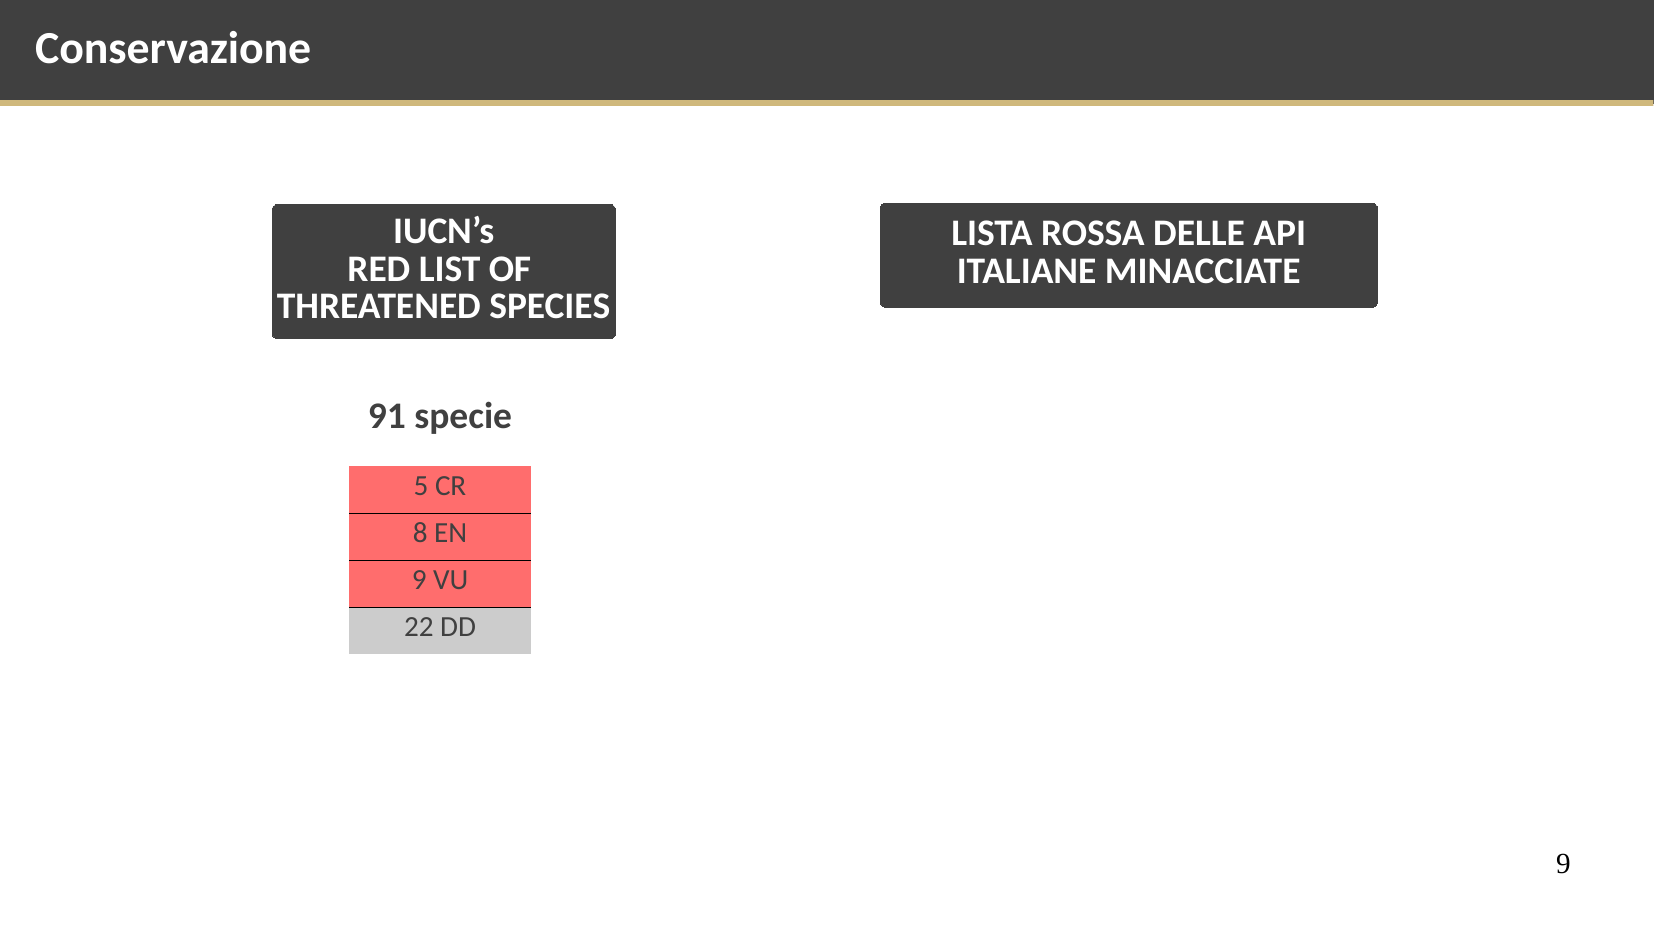

Conservazione
LISTA ROSSA DELLE API
ITALIANE MINACCIATE
IUCN’s
RED LIST OF
THREATENED SPECIES
| 91 specie |
| --- |
| 5 CR |
| 8 EN |
| 9 VU |
| 22 DD |
9